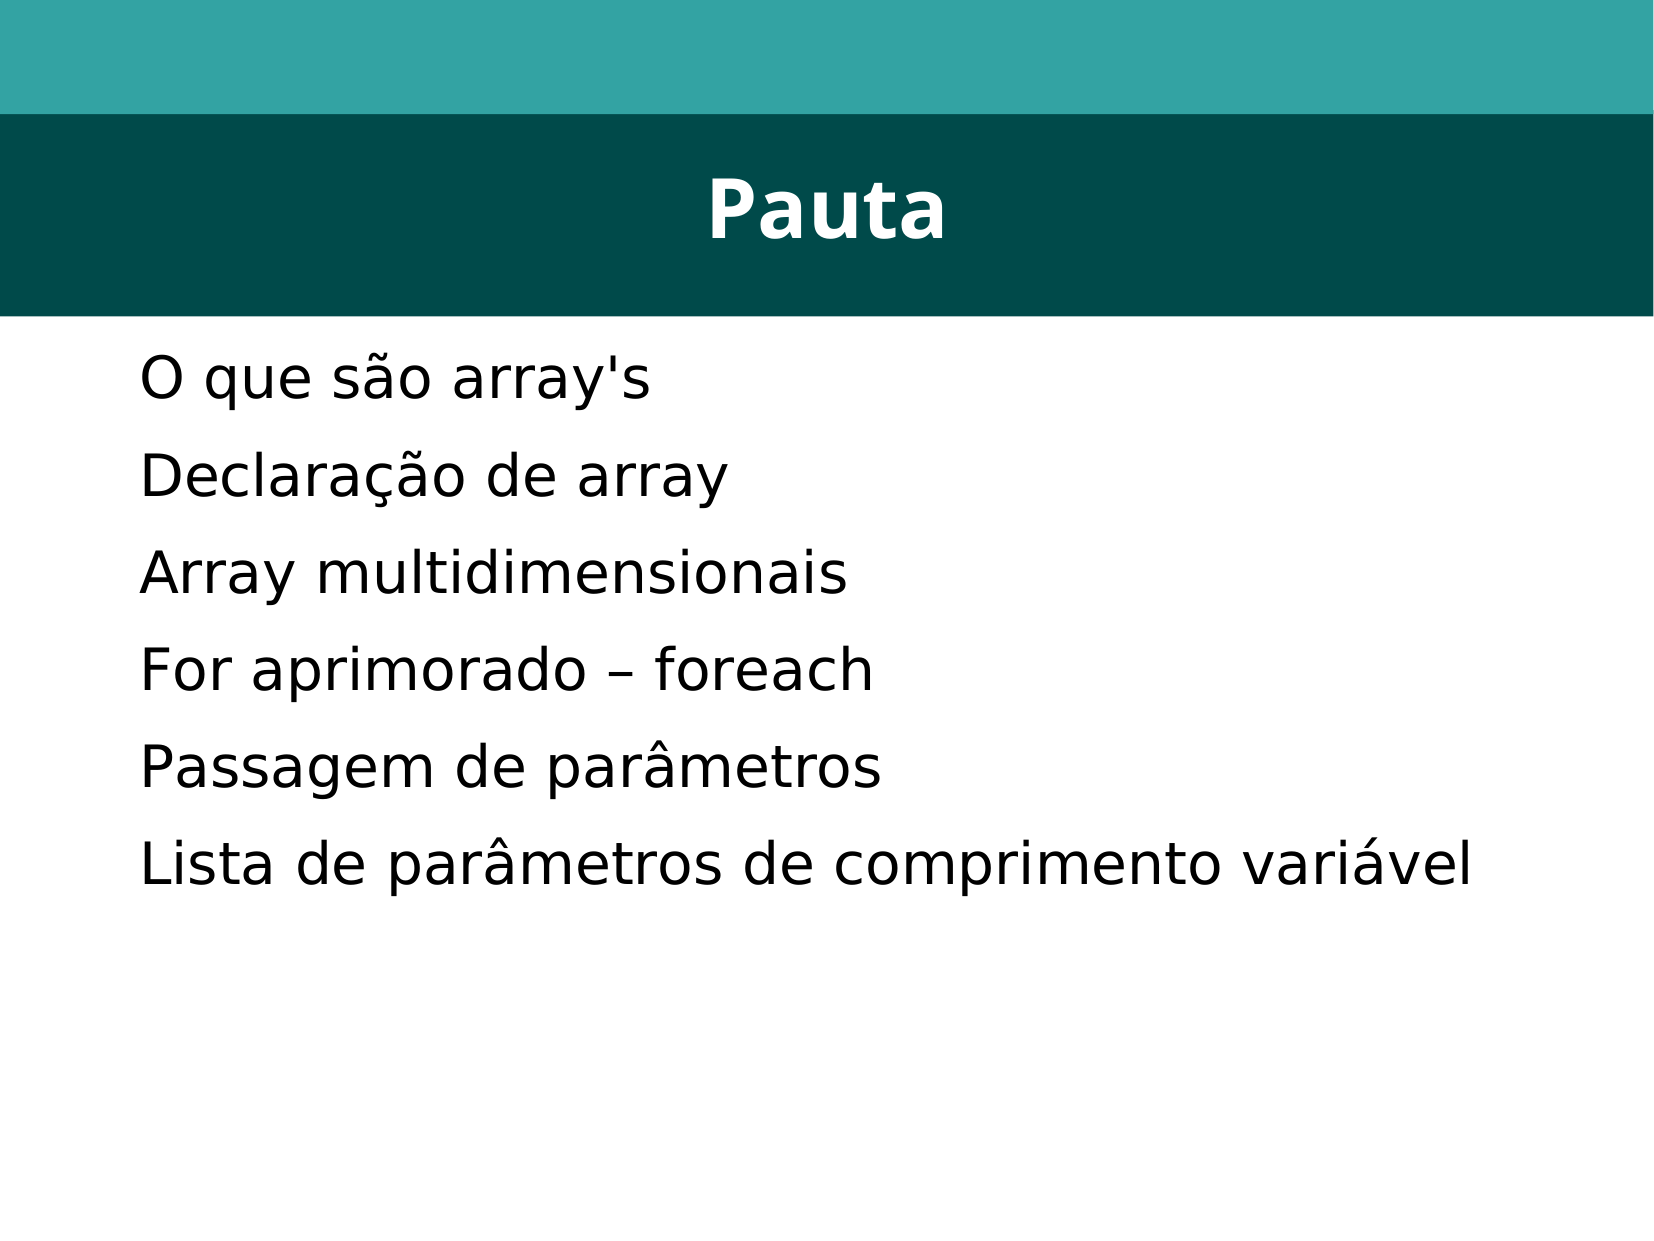

# Pauta
O que são array's
Declaração de array
Array multidimensionais
For aprimorado – foreach
Passagem de parâmetros
Lista de parâmetros de comprimento variável